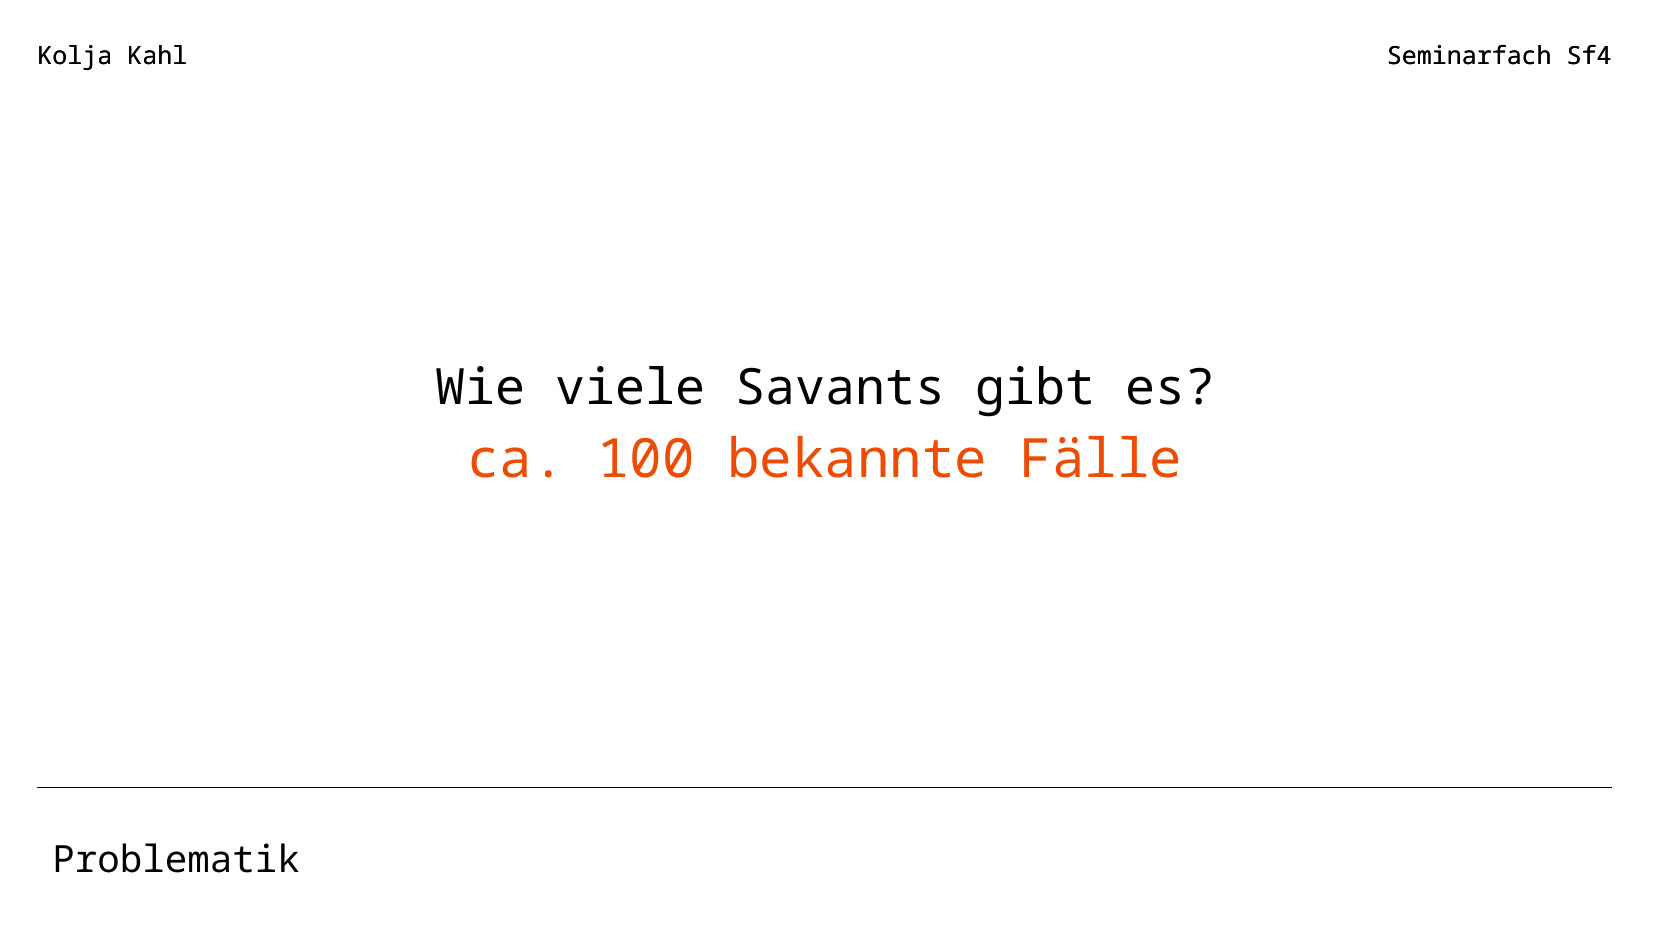

Kolja Kahl
Seminarfach Sf4
Kolja Kahl
Seminarfach Sf4
Wie viele Savants gibt es?
ca. 100 bekannte Fälle
Problematik